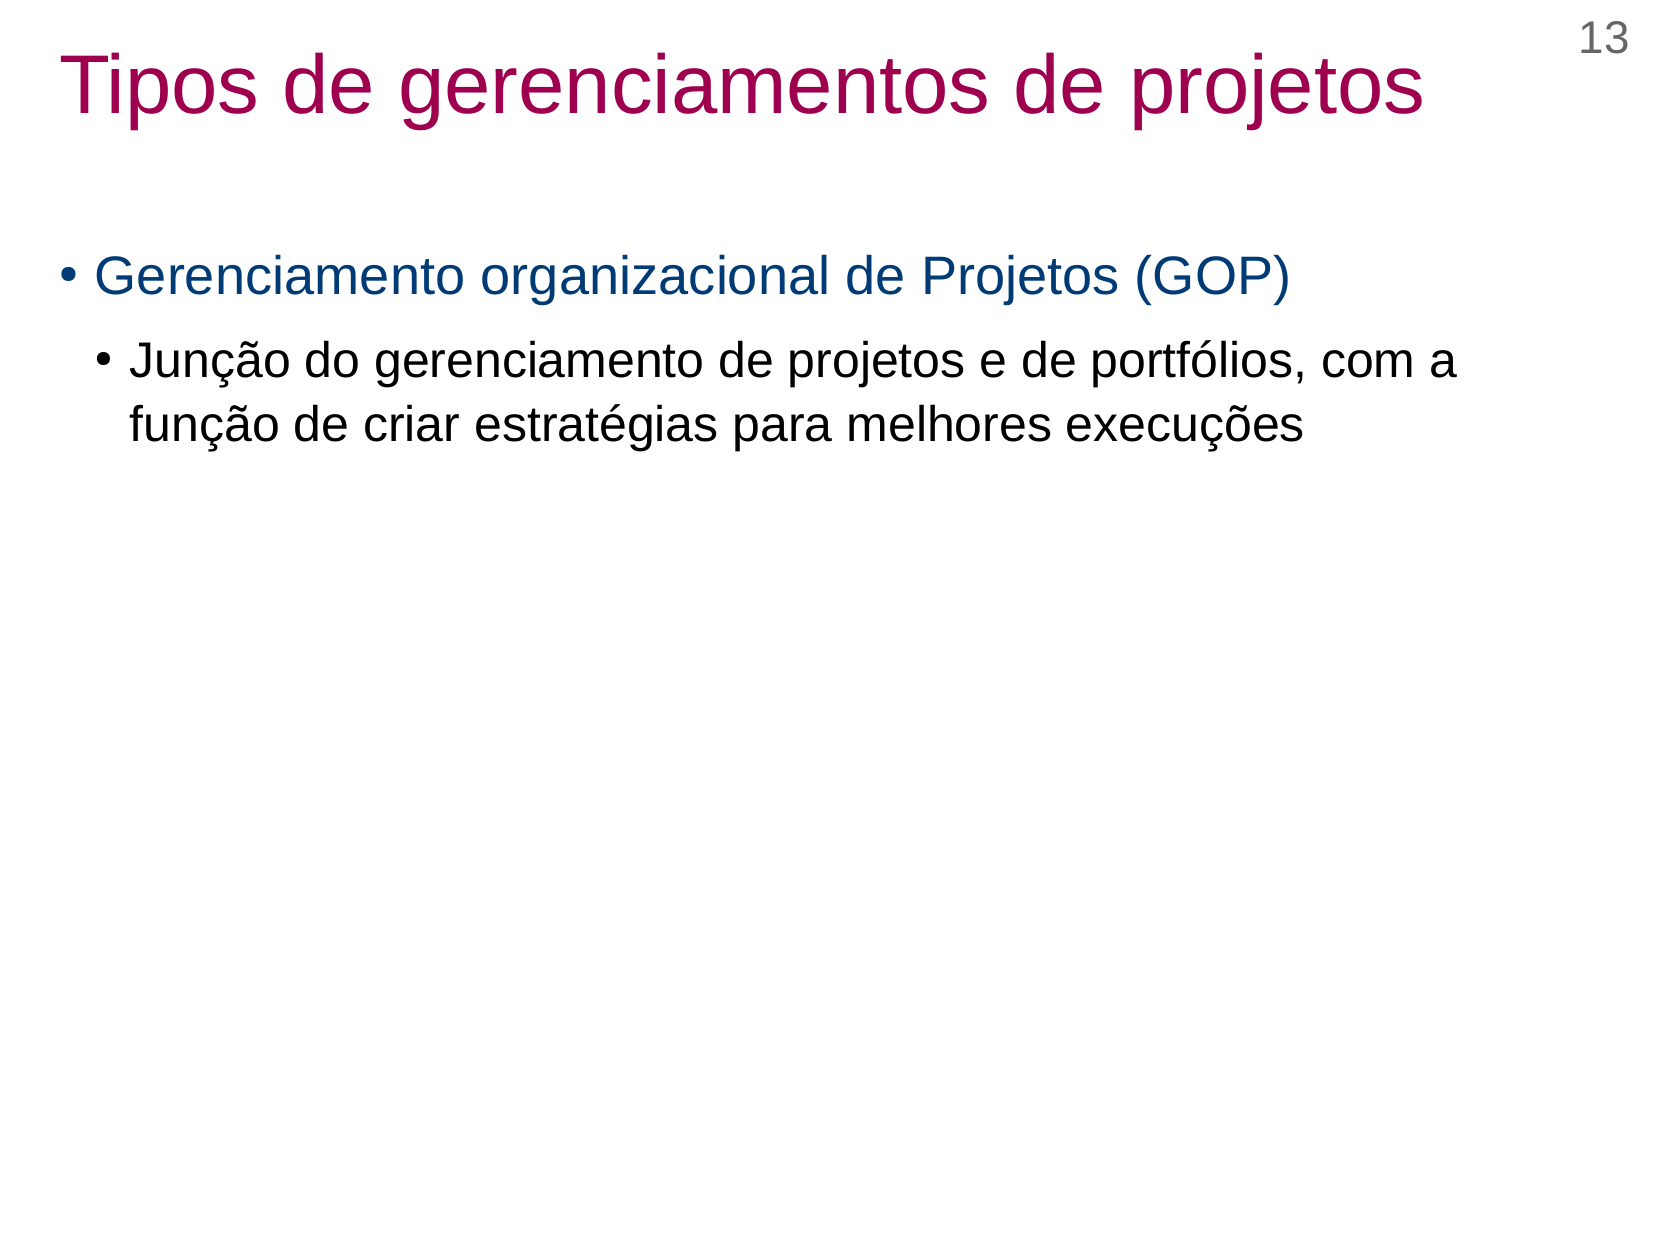

13
# Tipos de gerenciamentos de projetos
Gerenciamento organizacional de Projetos (GOP)
Junção do gerenciamento de projetos e de portfólios, com a função de criar estratégias para melhores execuções